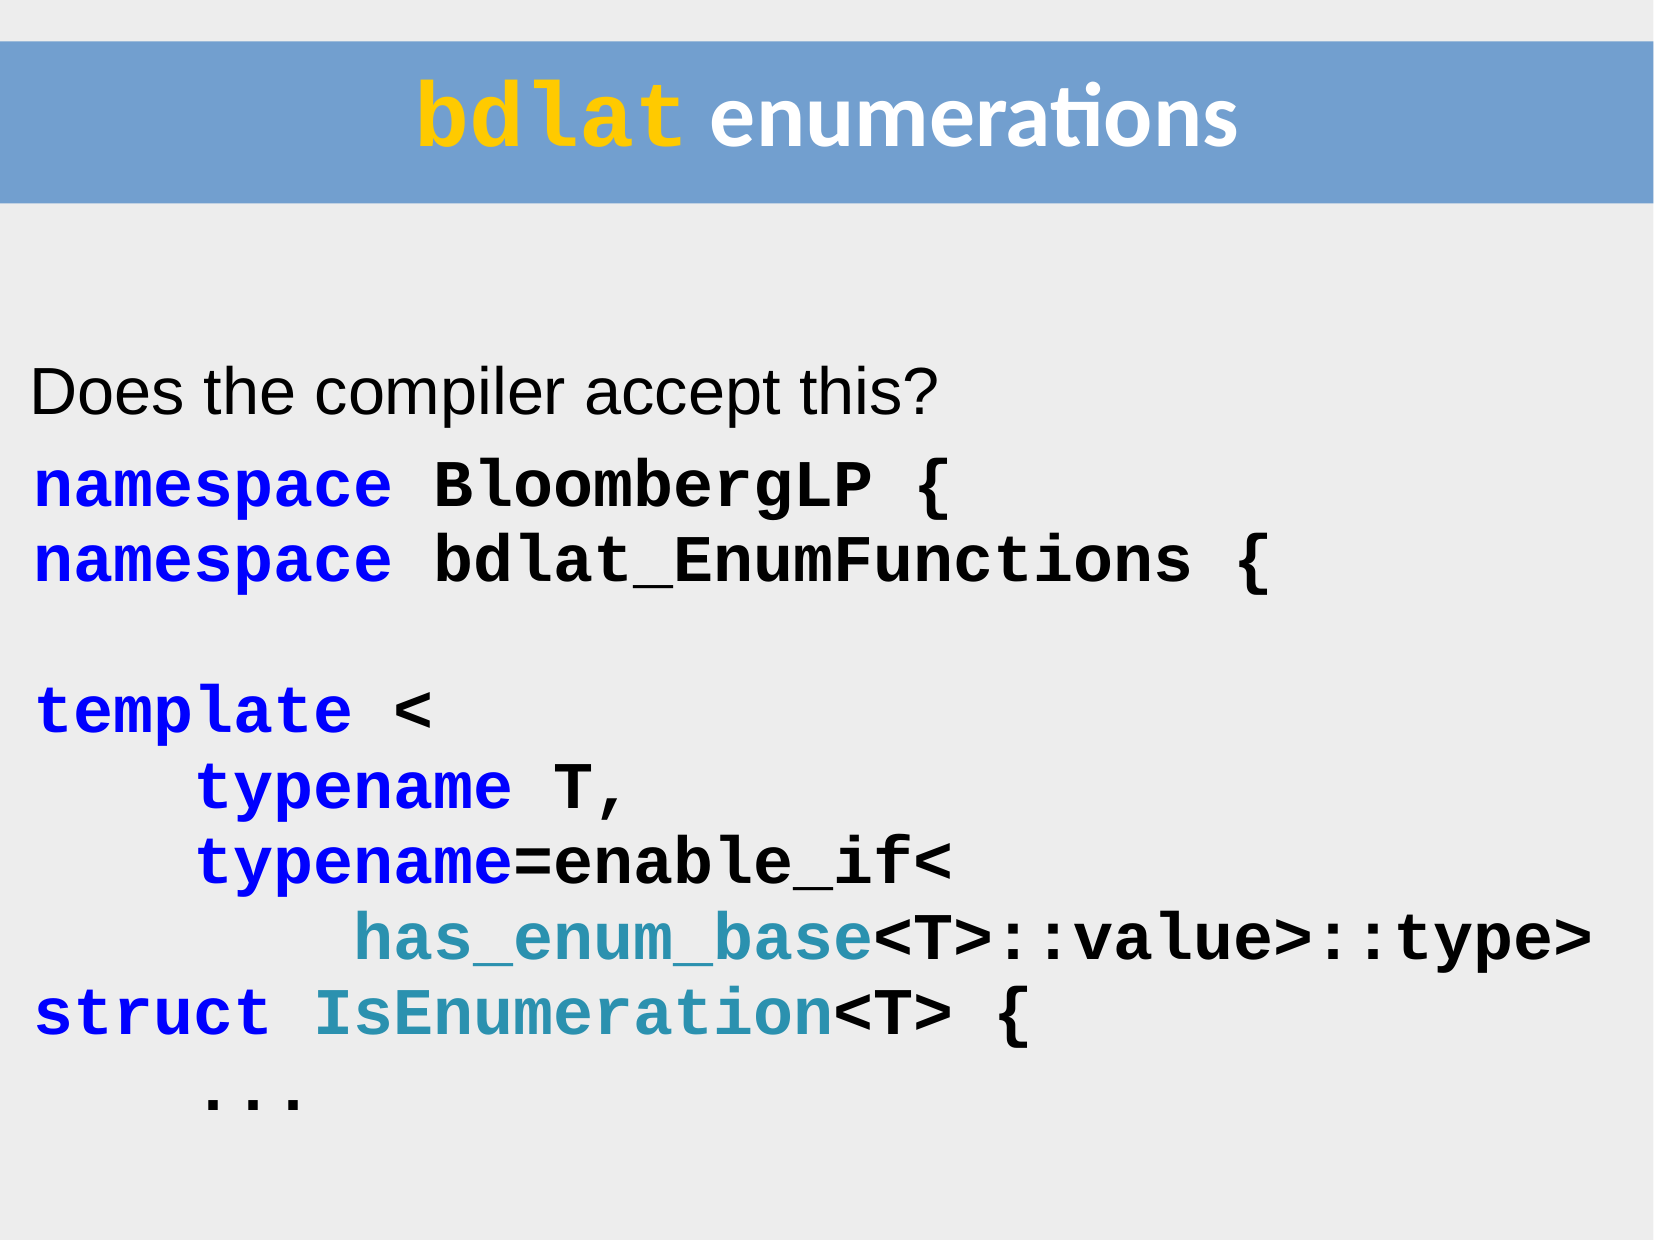

# bdlat enumerations
Does the compiler accept this?
namespace BloombergLP {
namespace bdlat_EnumFunctions {
template <
 typename T,
 typename=enable_if<
 has_enum_base<T>::value>::type>
struct IsEnumeration<T> {
 ...